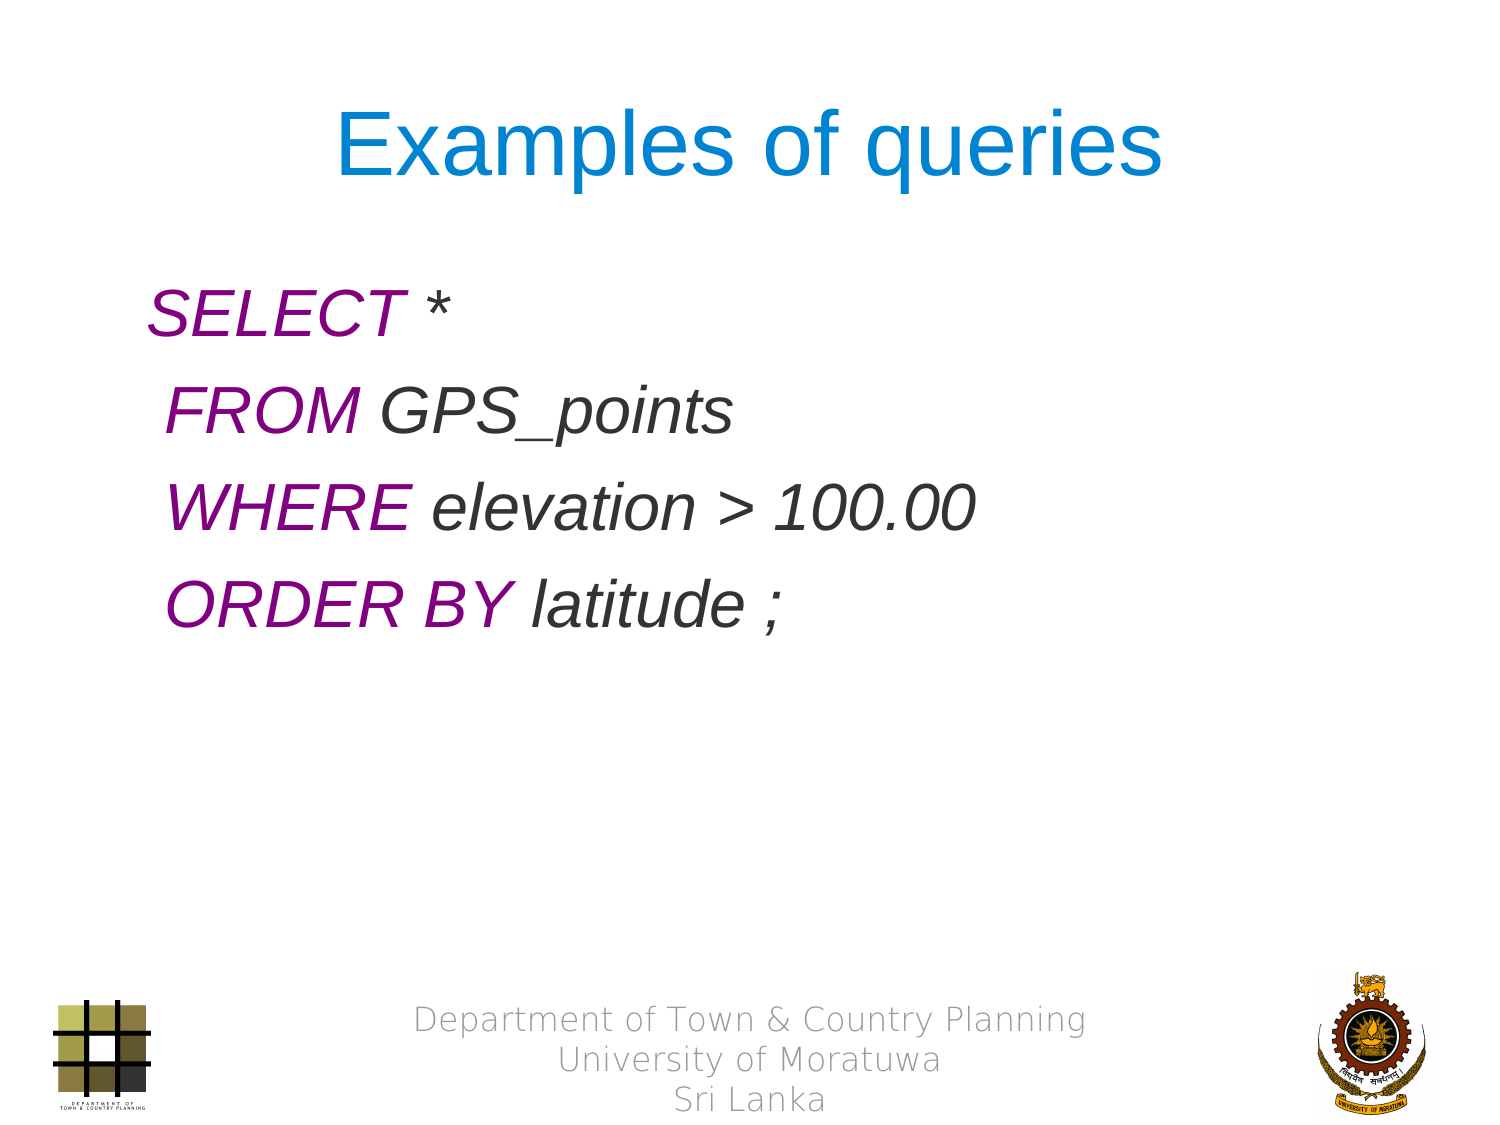

# Examples of queries
SELECT *
 FROM GPS_points
 WHERE elevation > 100.00
 ORDER BY latitude ;